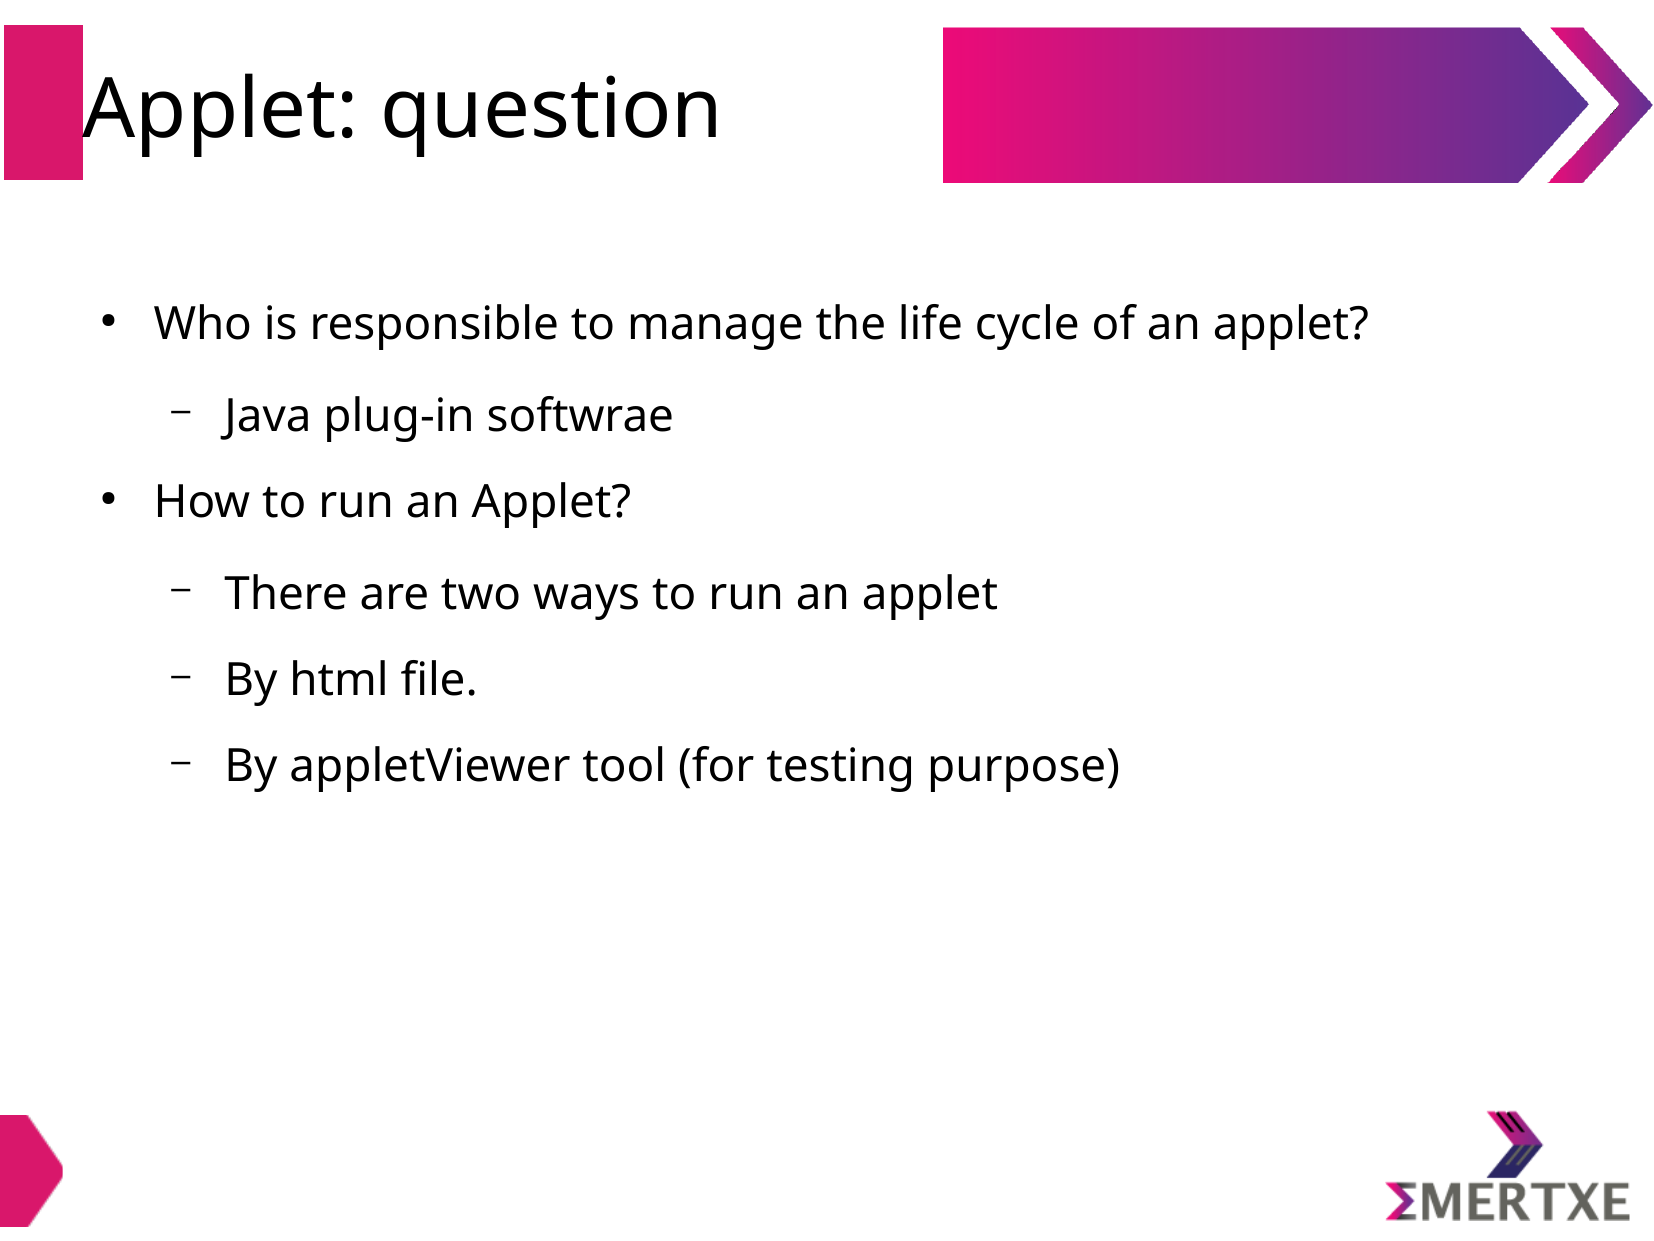

# Applet: question
Who is responsible to manage the life cycle of an applet?
Java plug-in softwrae
How to run an Applet?
There are two ways to run an applet
By html file.
By appletViewer tool (for testing purpose)